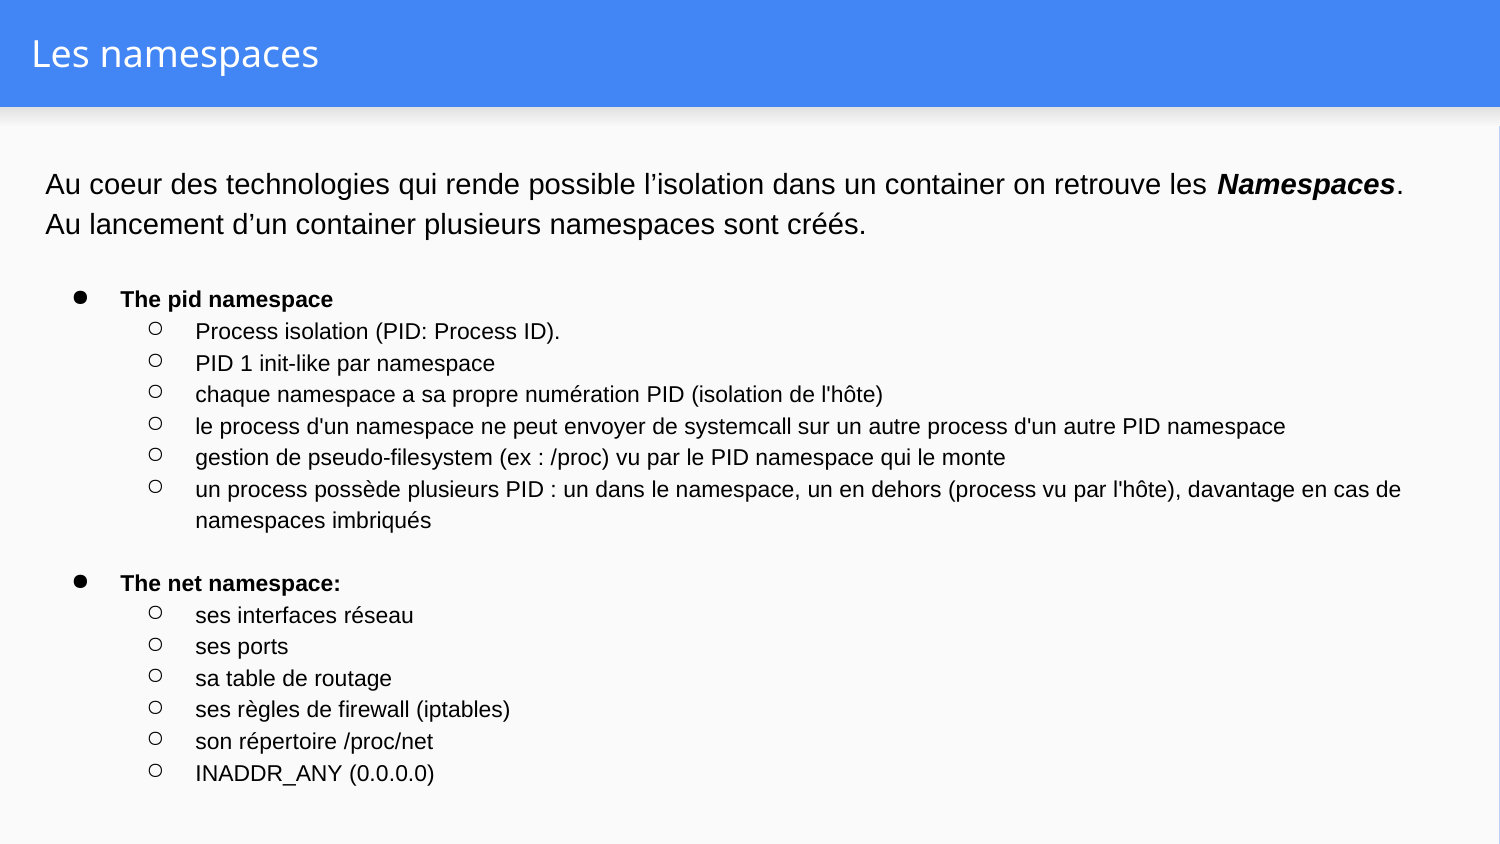

# Les namespaces
Au coeur des technologies qui rende possible l’isolation dans un container on retrouve les Namespaces.
Au lancement d’un container plusieurs namespaces sont créés.
The pid namespace
Process isolation (PID: Process ID).
PID 1 init-like par namespace
chaque namespace a sa propre numération PID (isolation de l'hôte)
le process d'un namespace ne peut envoyer de systemcall sur un autre process d'un autre PID namespace
gestion de pseudo-filesystem (ex : /proc) vu par le PID namespace qui le monte
un process possède plusieurs PID : un dans le namespace, un en dehors (process vu par l'hôte), davantage en cas de namespaces imbriqués
The net namespace:
ses interfaces réseau
ses ports
sa table de routage
ses règles de firewall (iptables)
son répertoire /proc/net
INADDR_ANY (0.0.0.0)